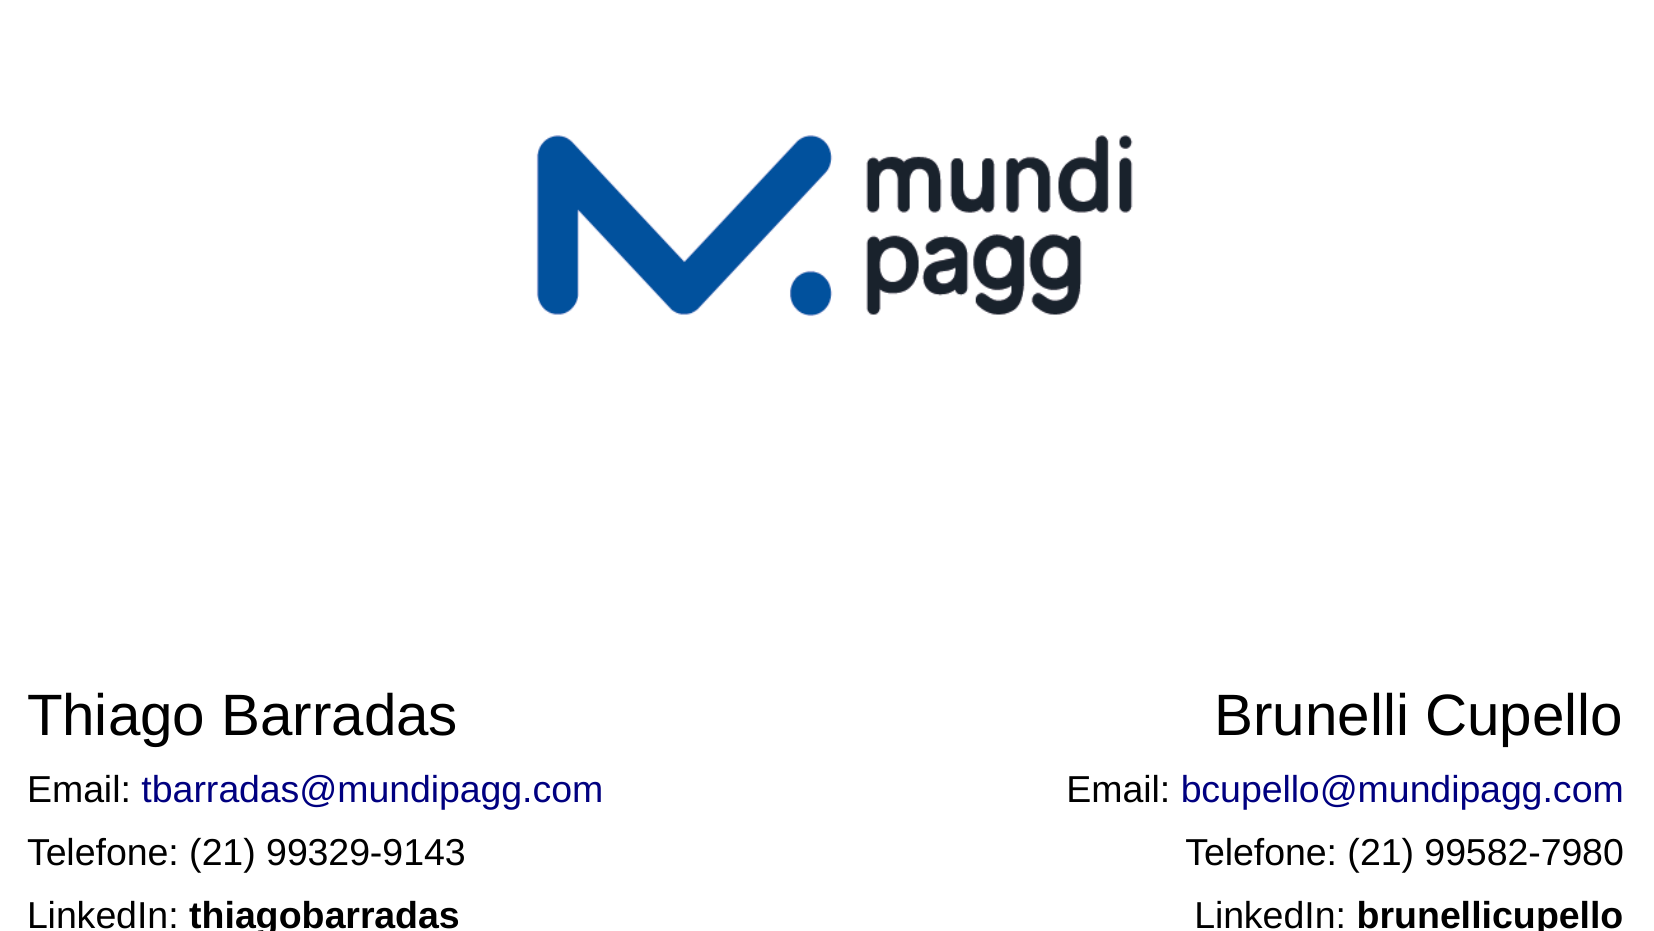

Thiago Barradas
Email: tbarradas@mundipagg.com
Telefone: (21) 99329-9143
LinkedIn: thiagobarradas
Brunelli Cupello
Email: bcupello@mundipagg.com
Telefone: (21) 99582-7980
LinkedIn: brunellicupello